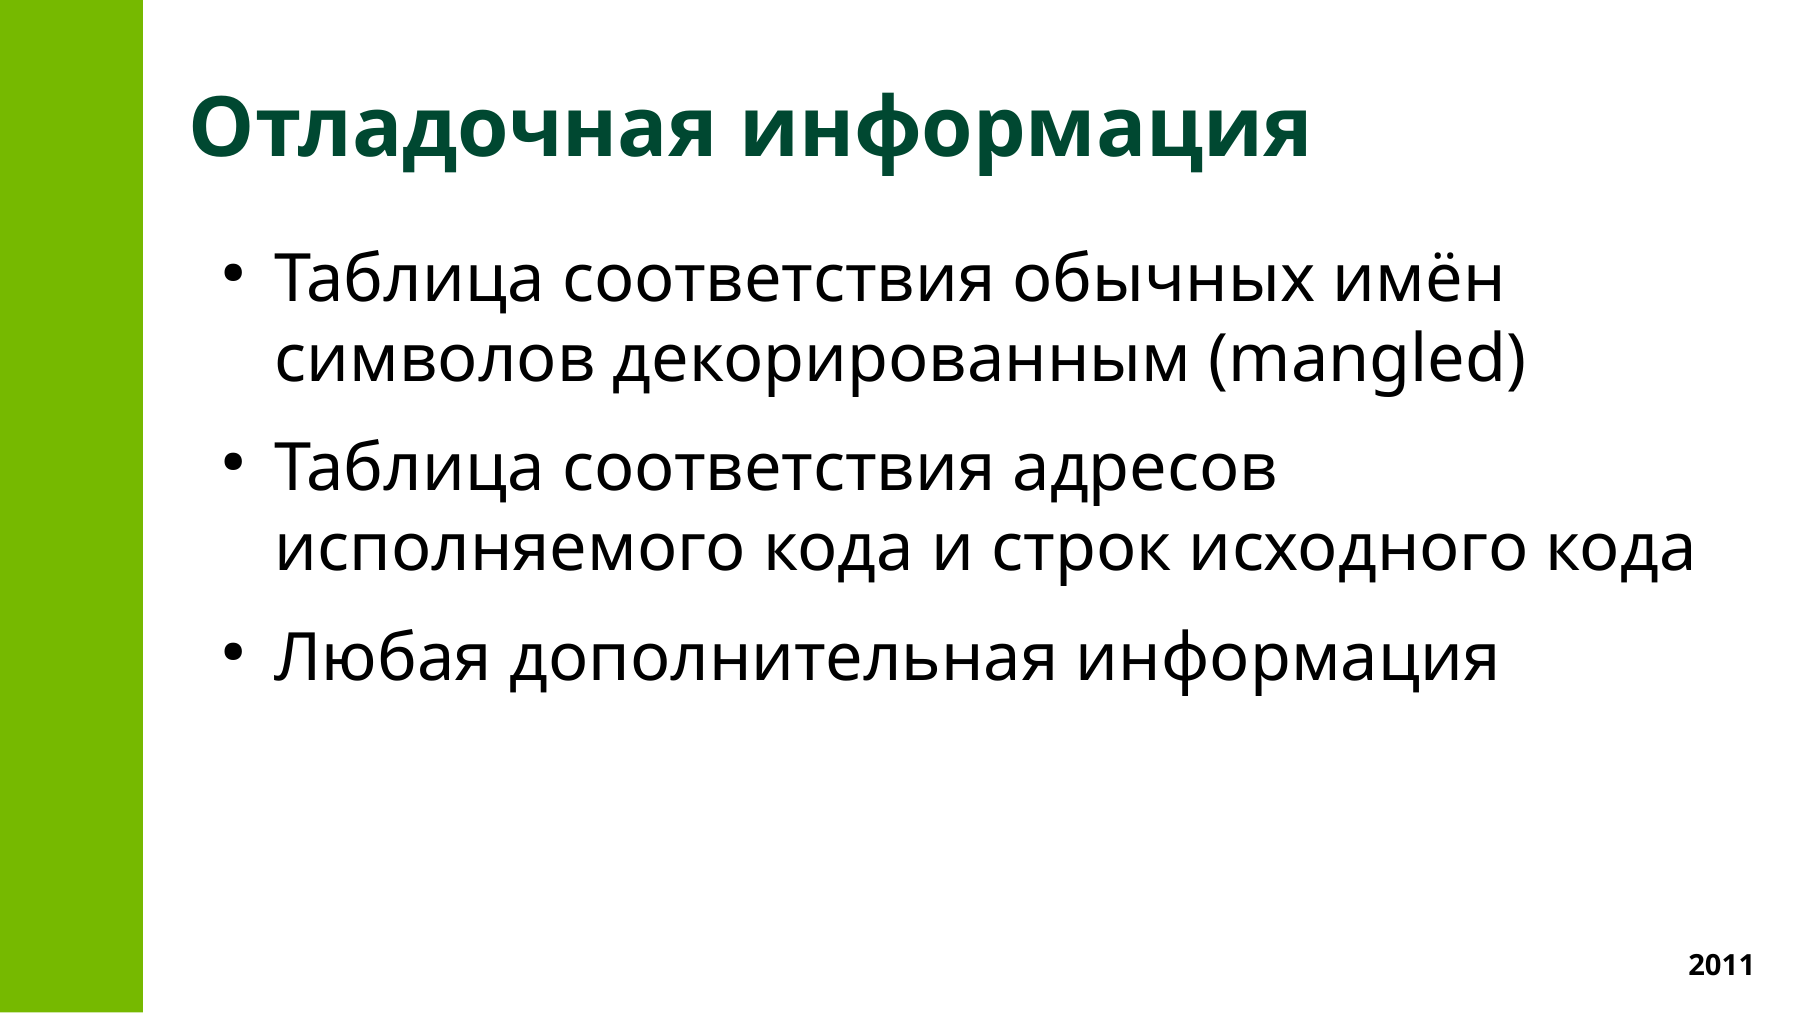

# Отладочная информация
Таблица соответствия обычных имён символов декорированным (mangled)
Таблица соответствия адресов исполняемого кода и строк исходного кода
Любая дополнительная информация